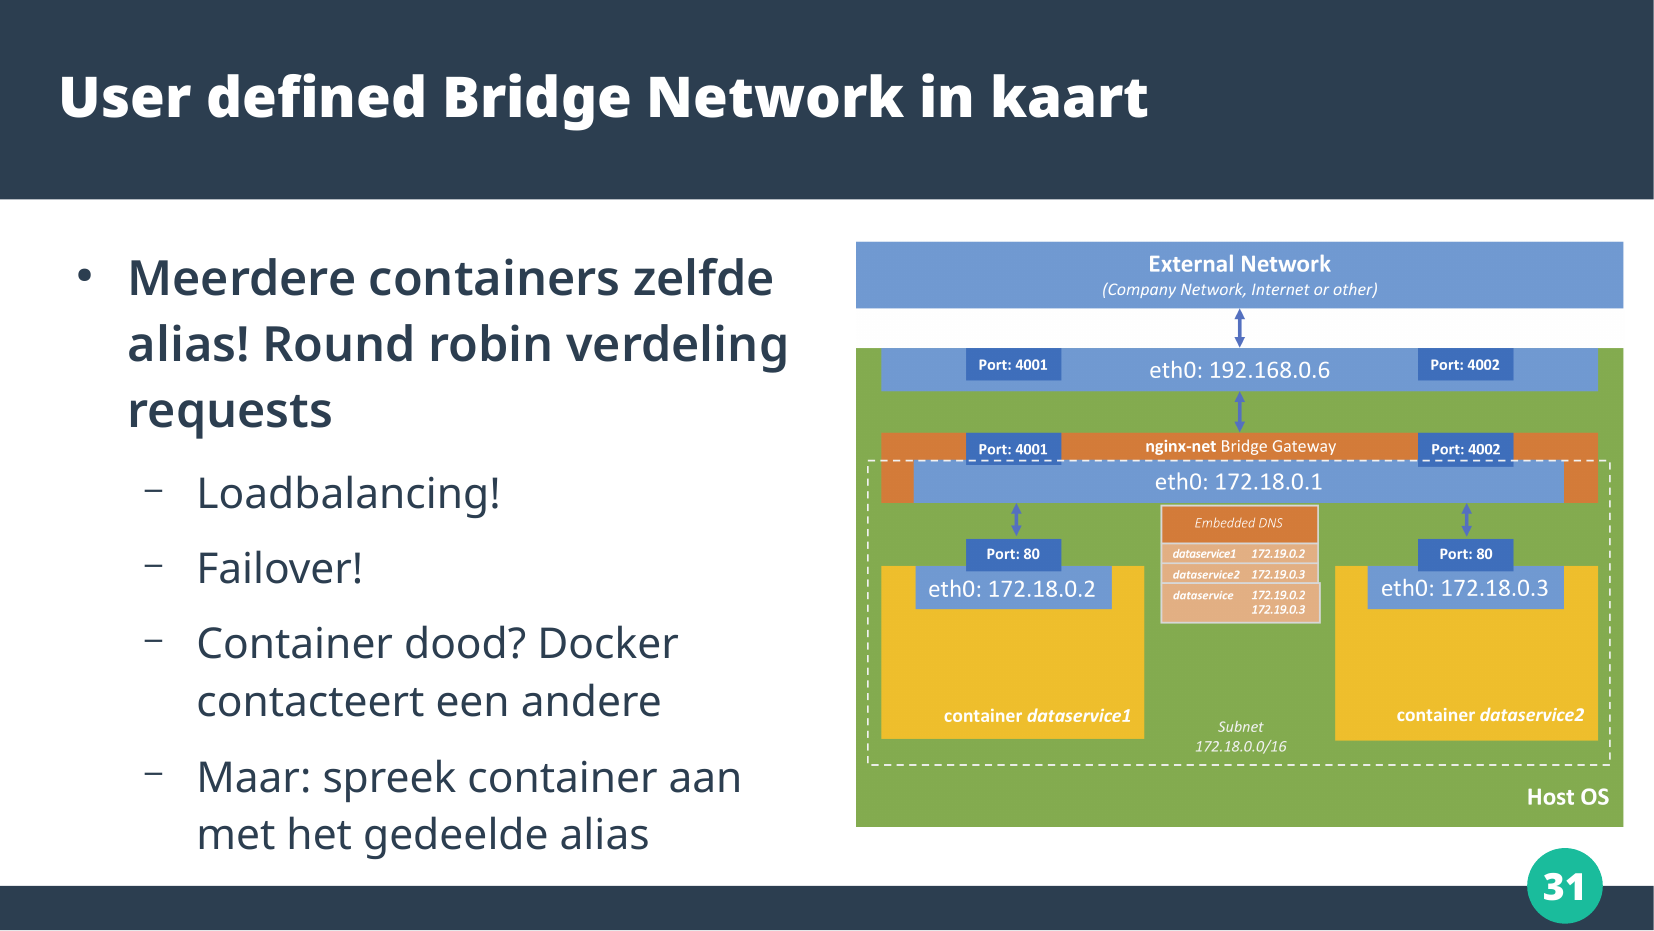

# User defined Bridge Network in kaart
Meerdere containers zelfde alias! Round robin verdeling requests
Loadbalancing!
Failover!
Container dood? Docker contacteert een andere
Maar: spreek container aan met het gedeelde alias